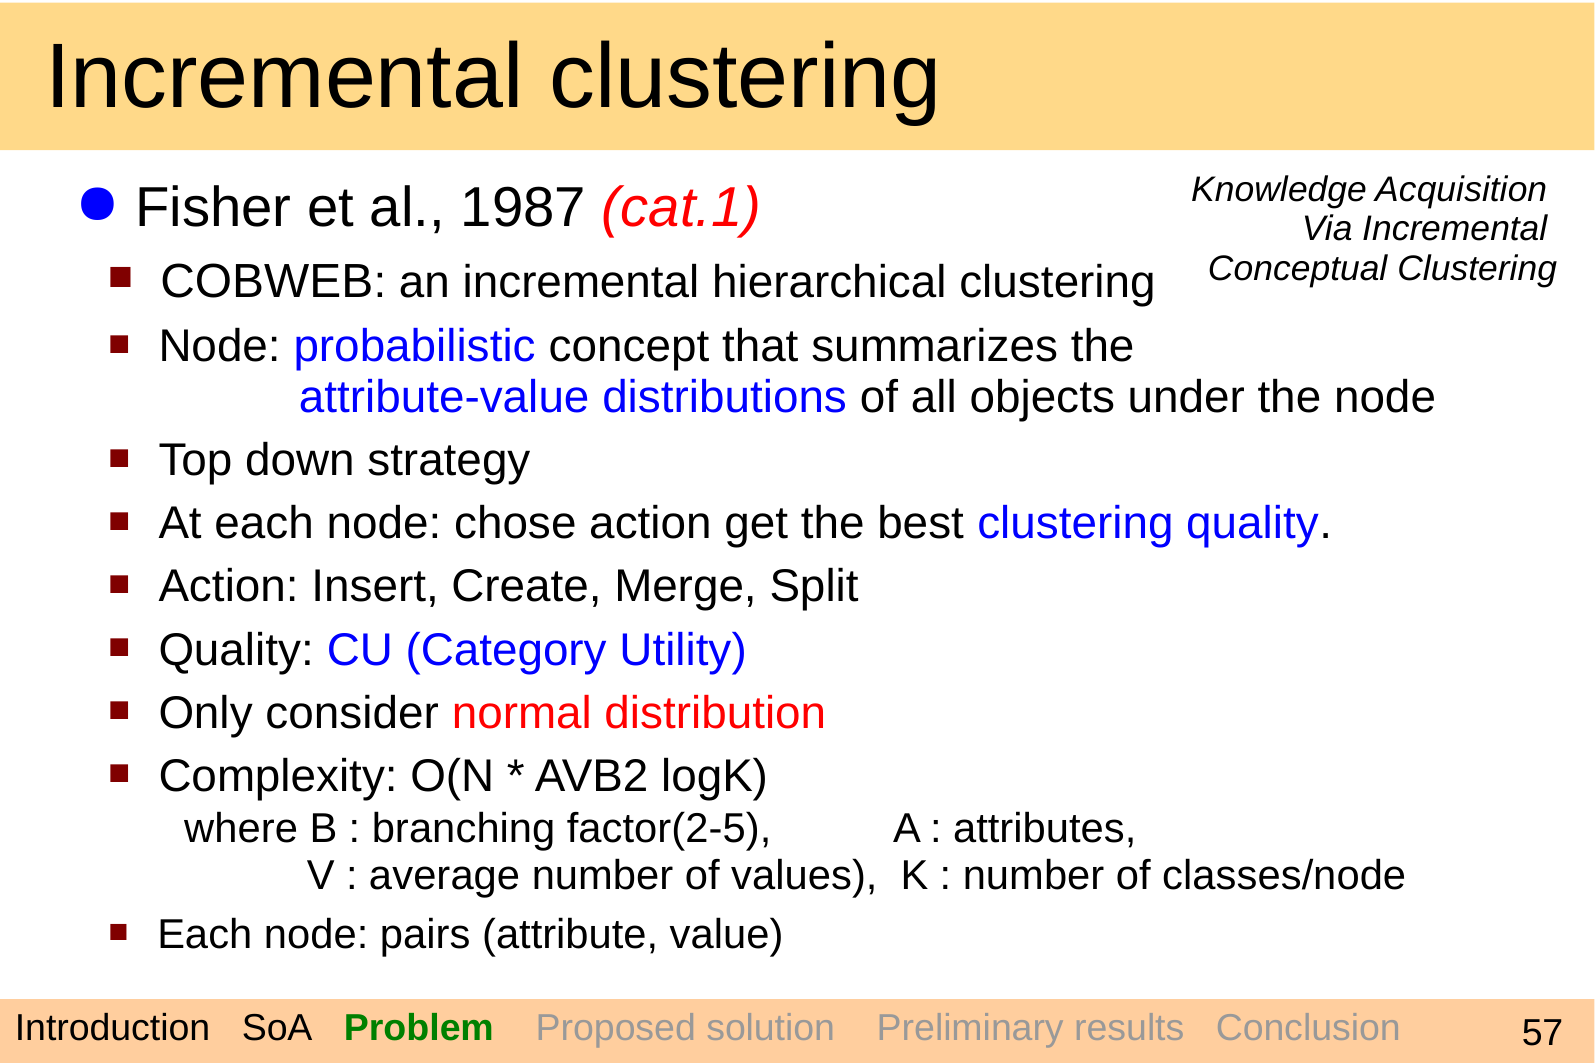

Incremental clustering
Knowledge Acquisition
Via Incremental
Conceptual Clustering
 Fisher et al., 1987 (cat.1)
 COBWEB: an incremental hierarchical clustering
 Node: probabilistic concept that summarizes the
 attribute-value distributions of all objects under the node
 Top down strategy
 At each node: chose action get the best clustering quality.
 Action: Insert, Create, Merge, Split
 Quality: CU (Category Utility)
 Only consider normal distribution
 Complexity: O(N * AVB2 logK)
 where B : branching factor(2-5), 		 A : attributes,
 V : average number of values), K : number of classes/node
 Each node: pairs (attribute, value)
#
Introduction SoA Problem Proposed solution Preliminary results Conclusion